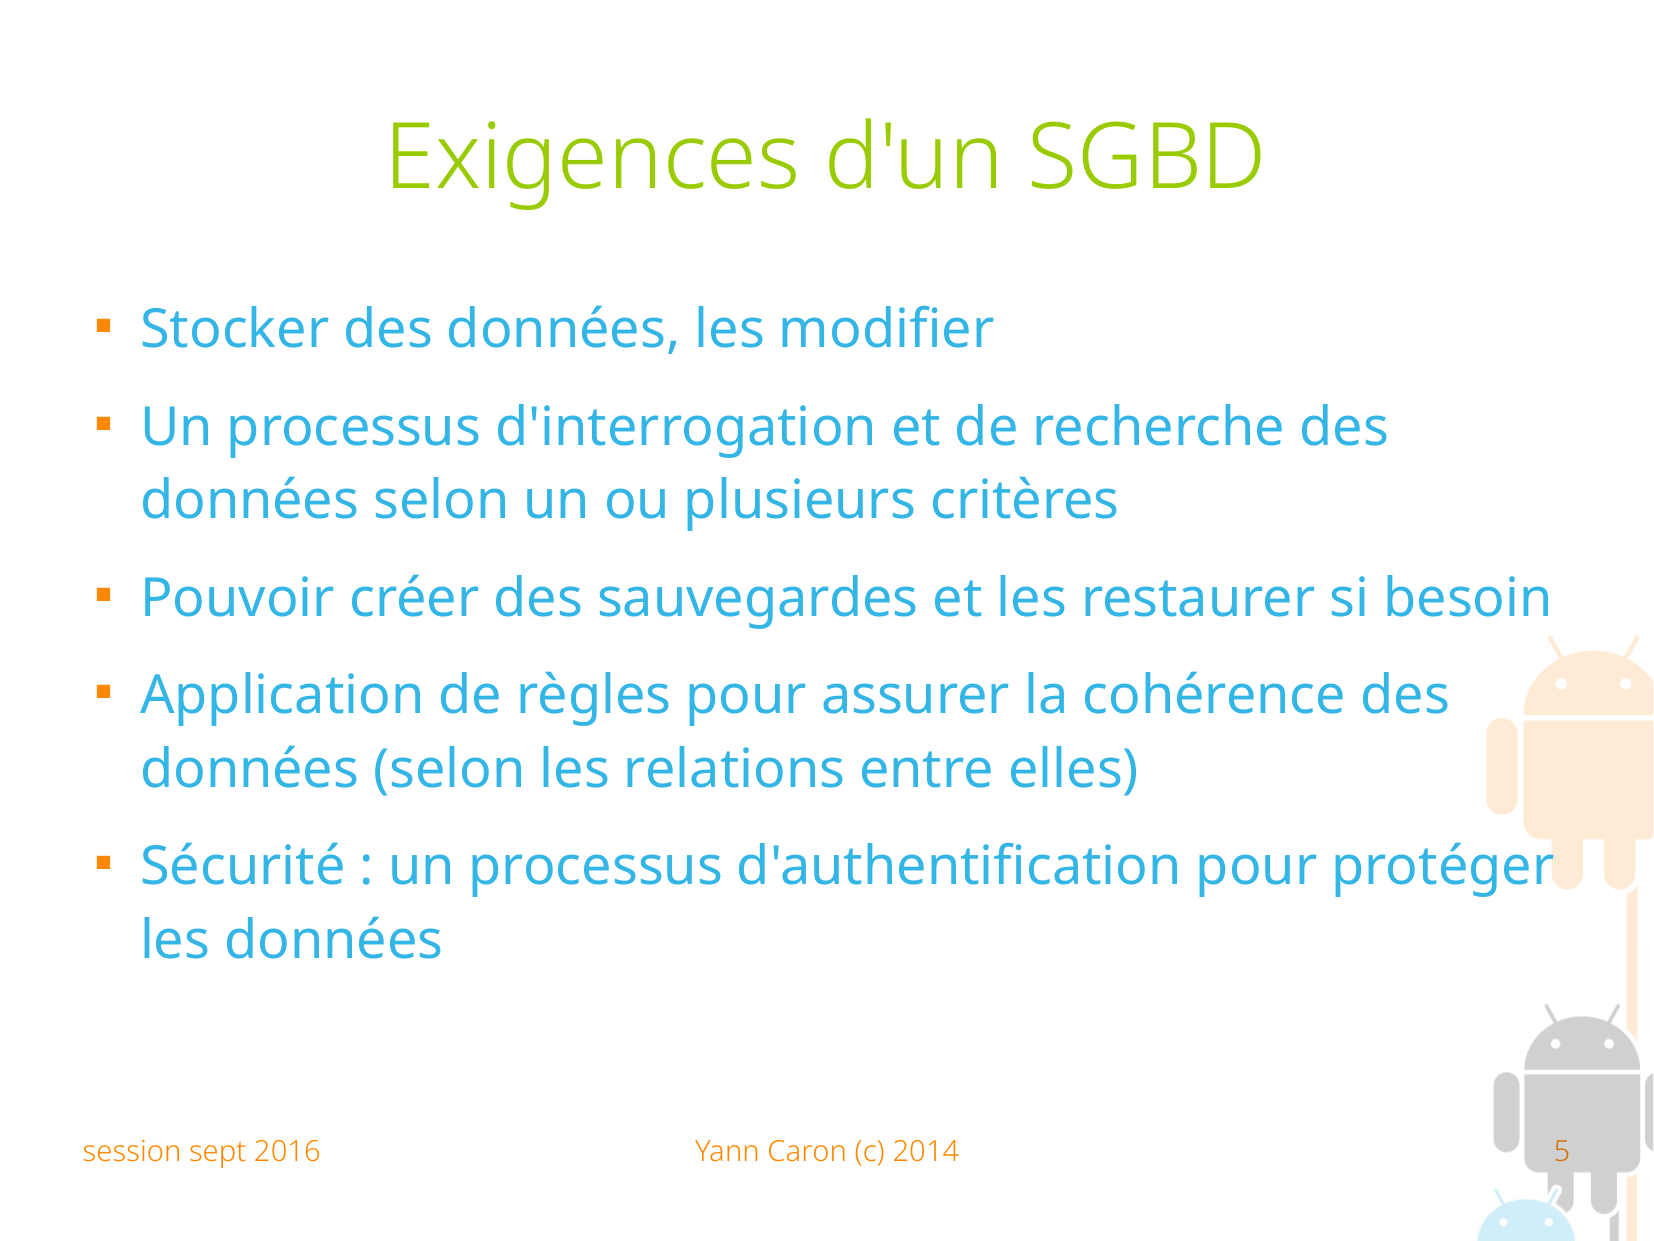

# Exigences d'un SGBD
Stocker des données, les modifier
Un processus d'interrogation et de recherche des données selon un ou plusieurs critères
Pouvoir créer des sauvegardes et les restaurer si besoin
Application de règles pour assurer la cohérence des données (selon les relations entre elles)
Sécurité : un processus d'authentification pour protéger les données
session sept 2016
Yann Caron (c) 2014
5